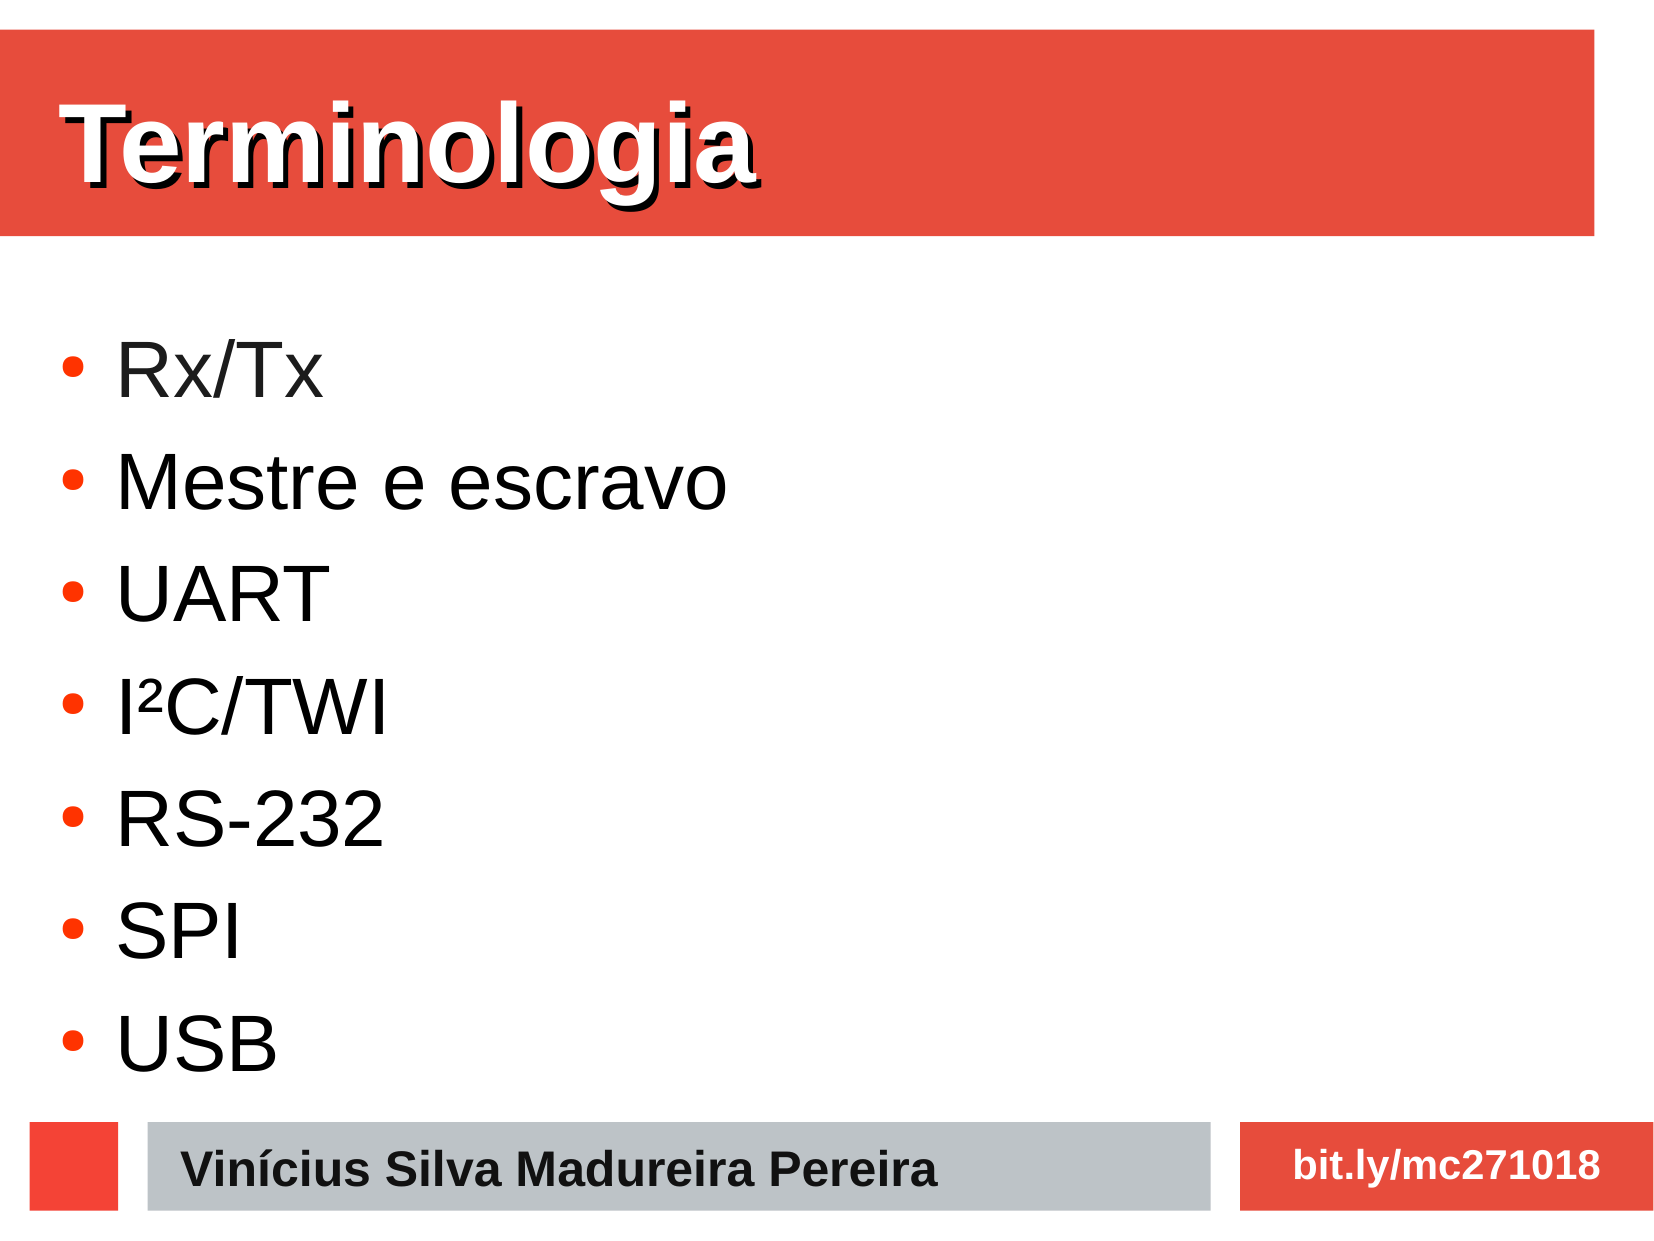

# Terminologia
 Rx/Tx
 Mestre e escravo
 UART
 I²C/TWI
 RS-232
 SPI
 USB
Vinícius Silva Madureira Pereira
bit.ly/mc271018